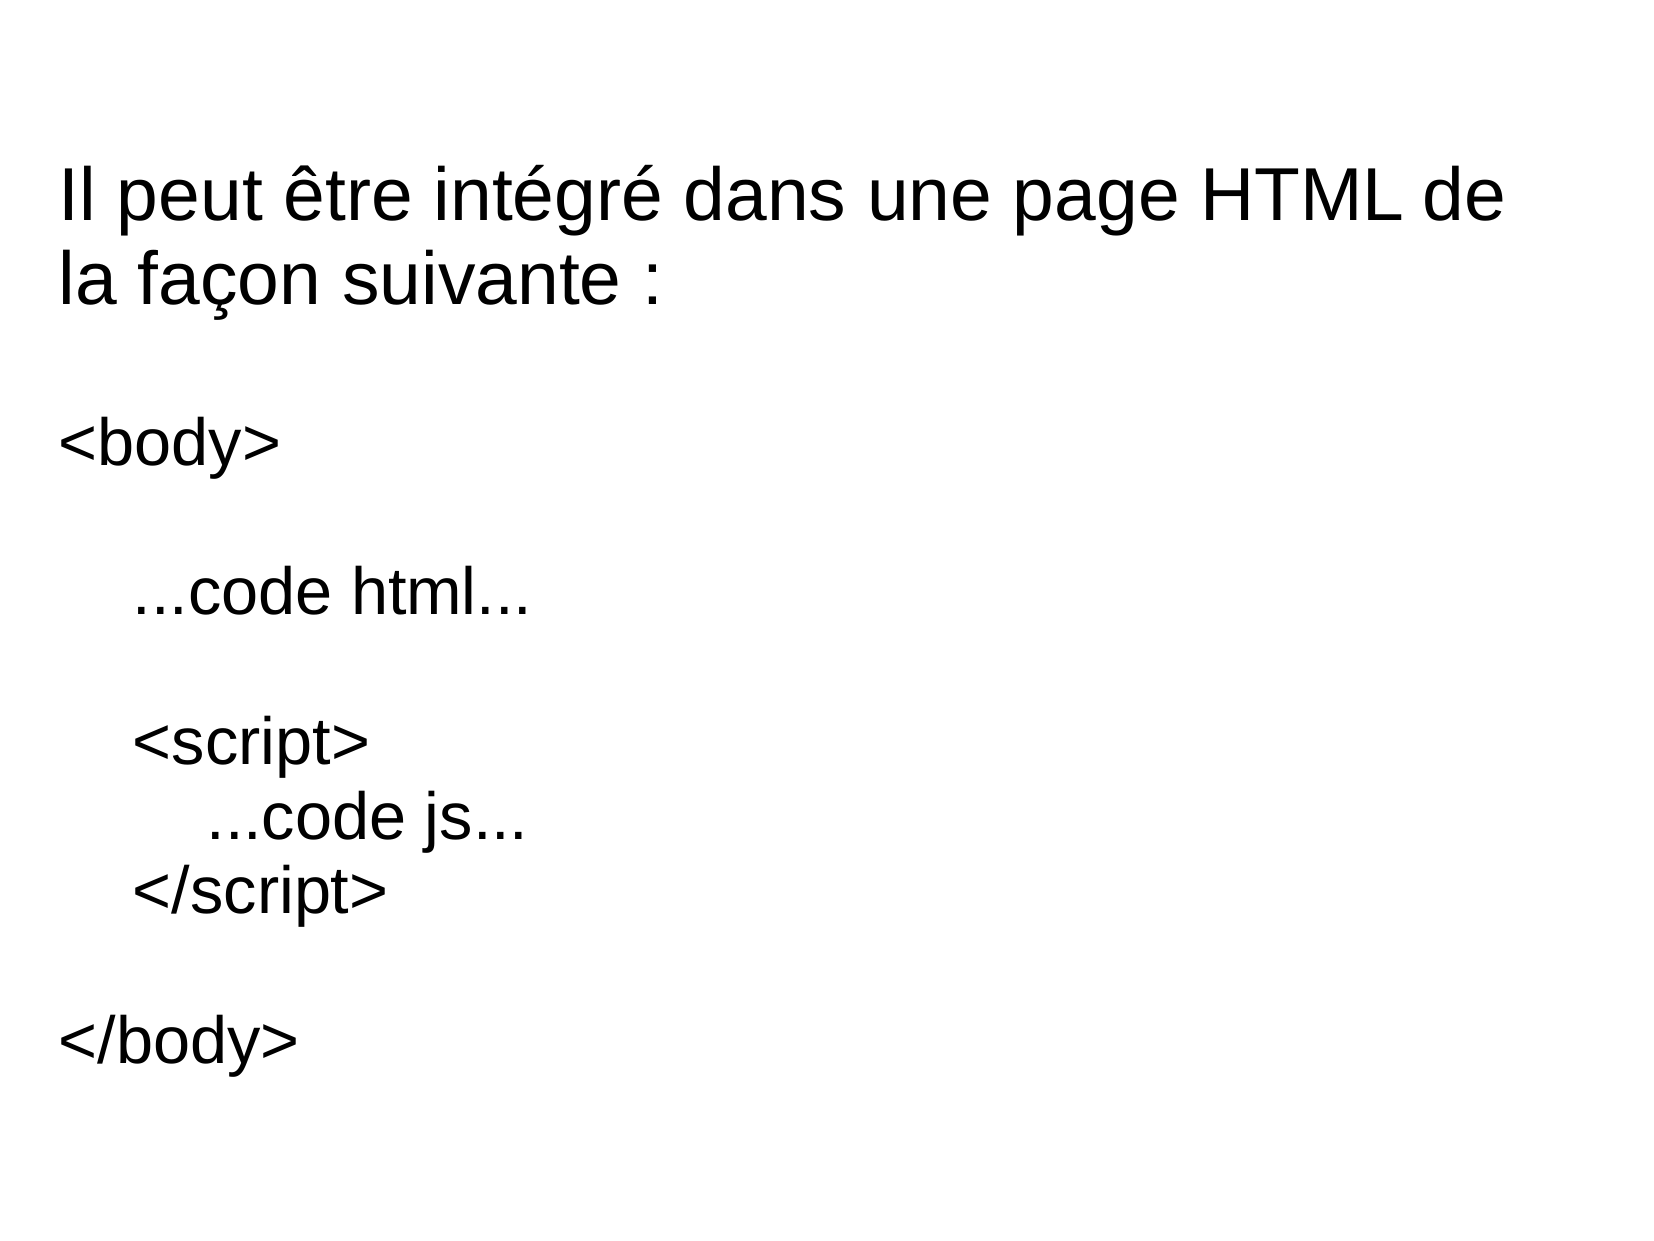

# Il peut être intégré dans une page HTML de la façon suivante : <body> ...code html... <script> ...code js... </script> </body>